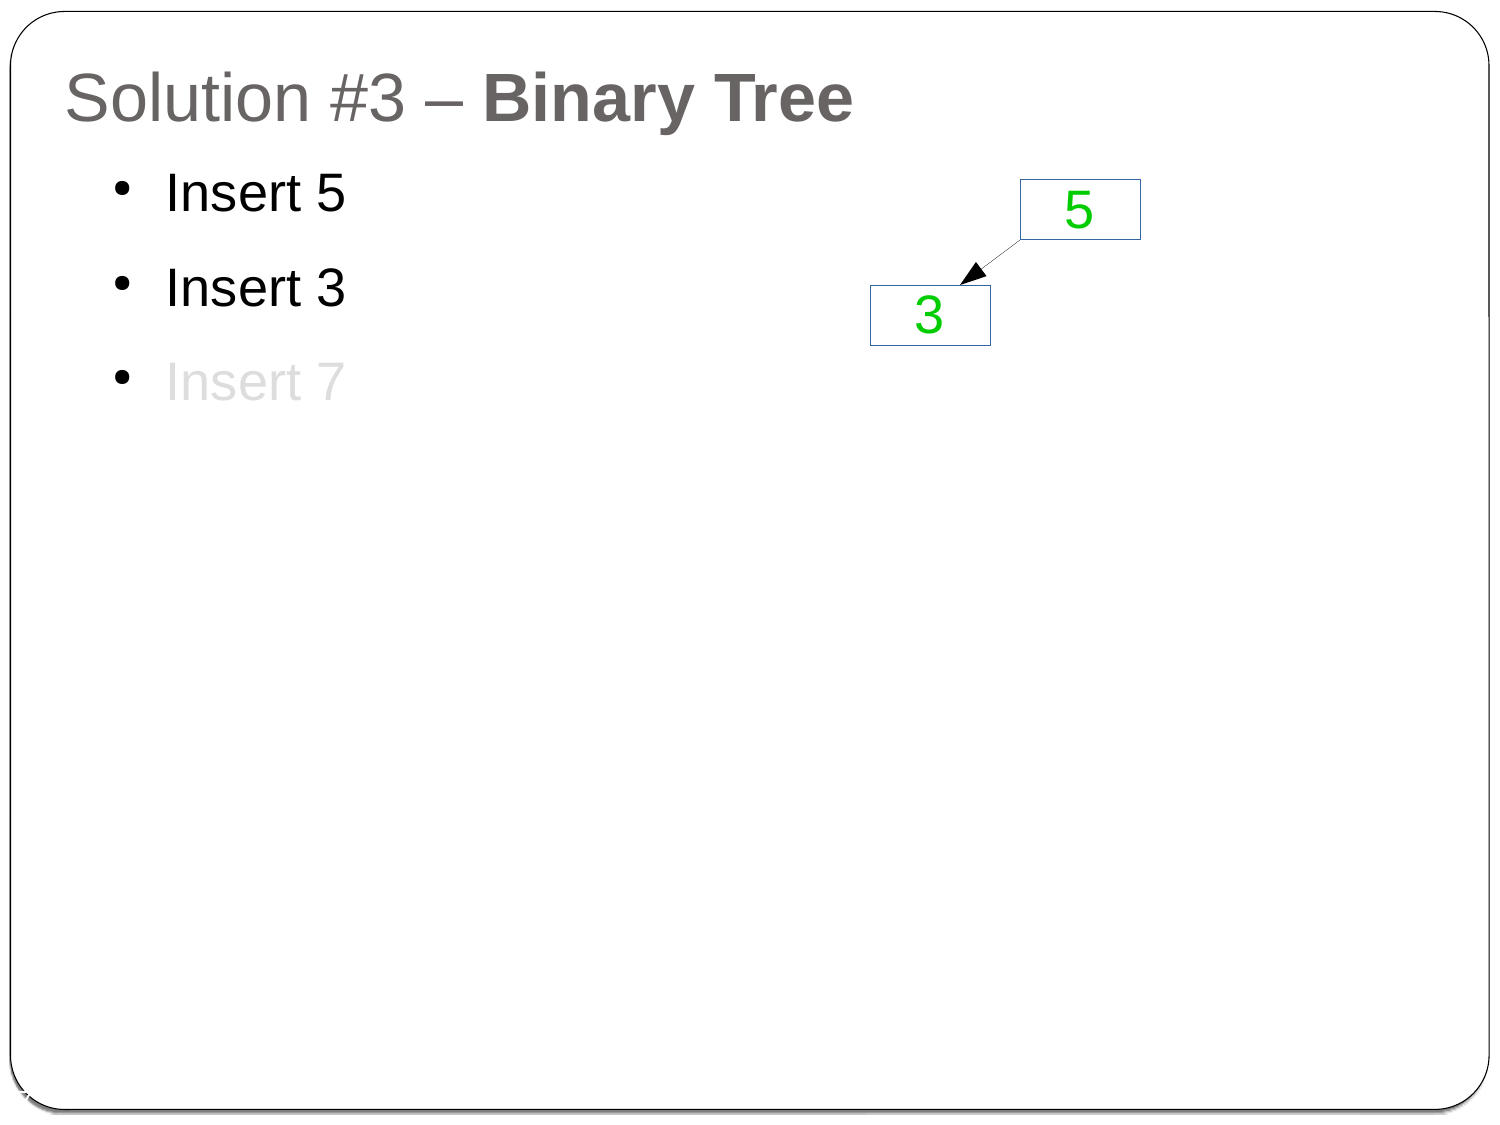

# Solution #3 – Binary Tree
Insert 5
Insert 3
Insert 7
5
3